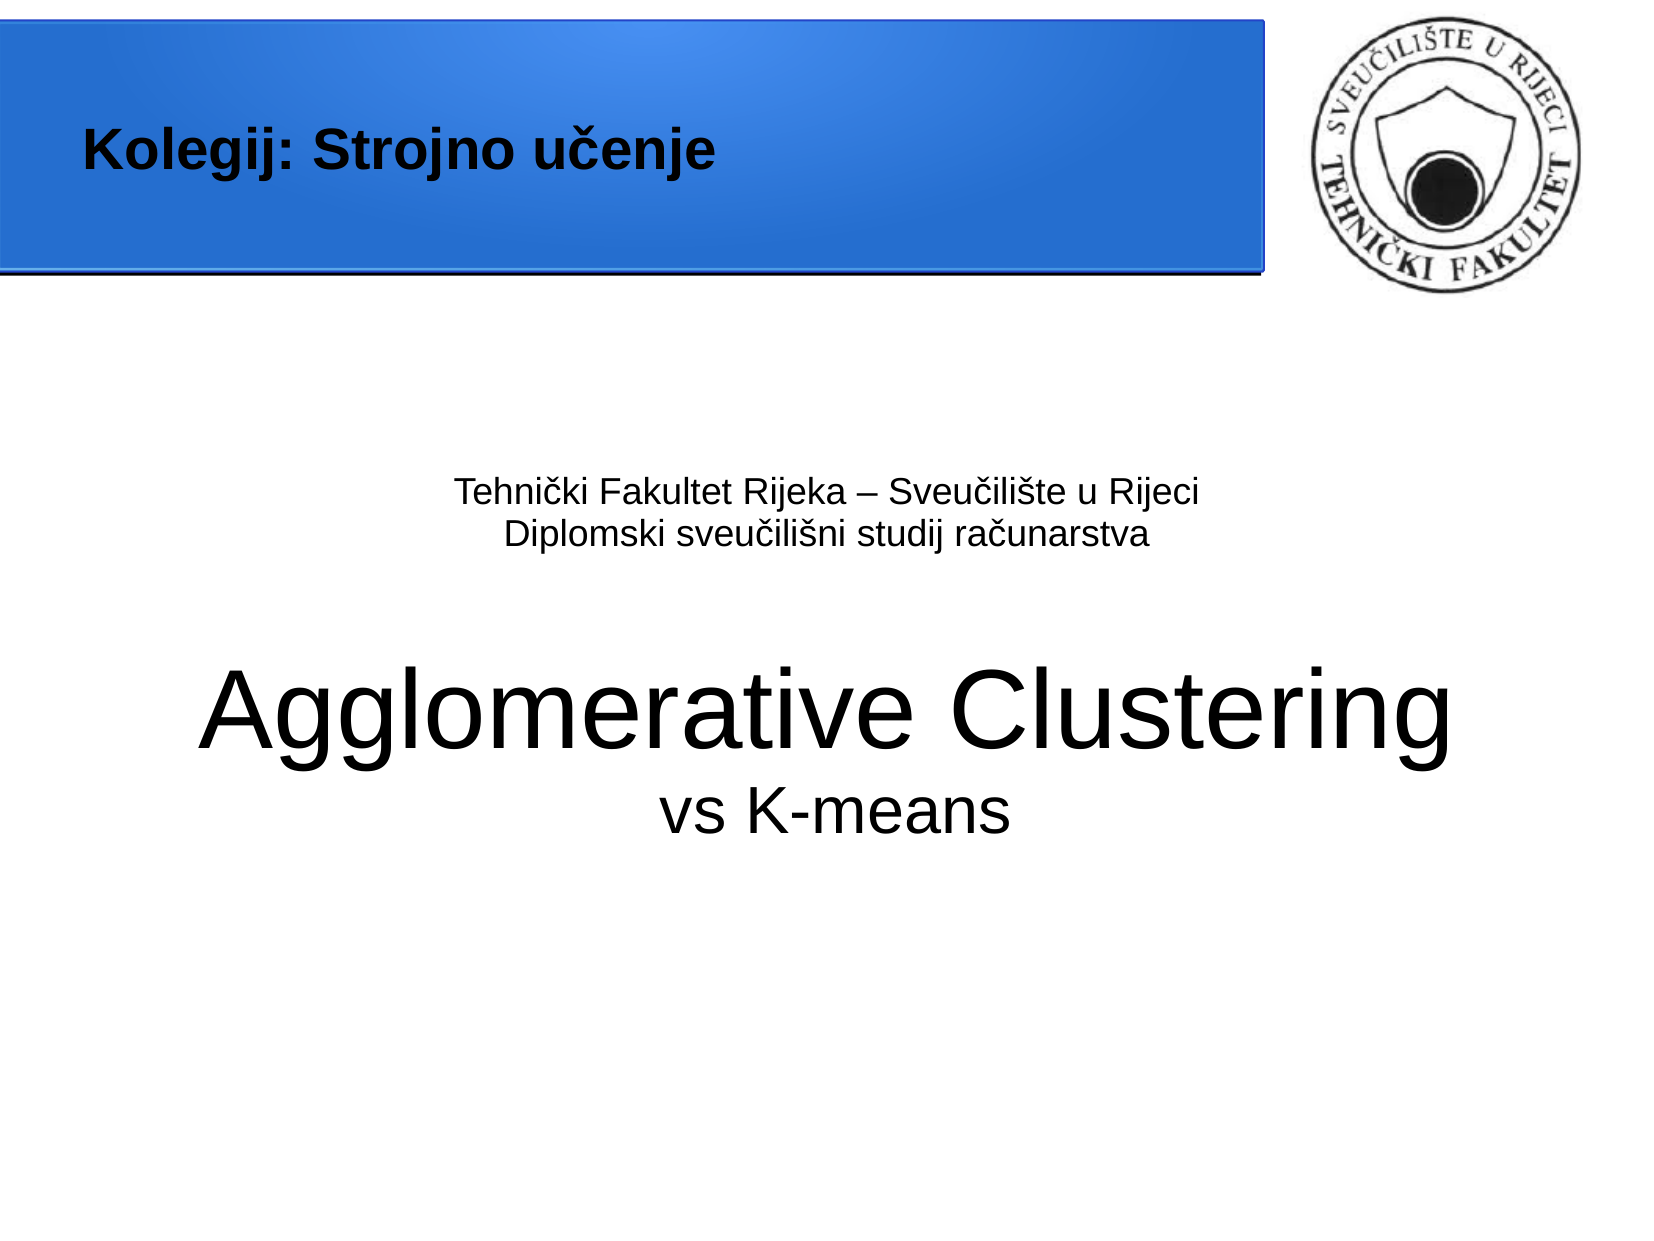

# Kolegij: Strojno učenje
Tehnički Fakultet Rijeka – Sveučilište u Rijeci
Diplomski sveučilišni studij računarstva
Agglomerative Clustering
 vs K-means